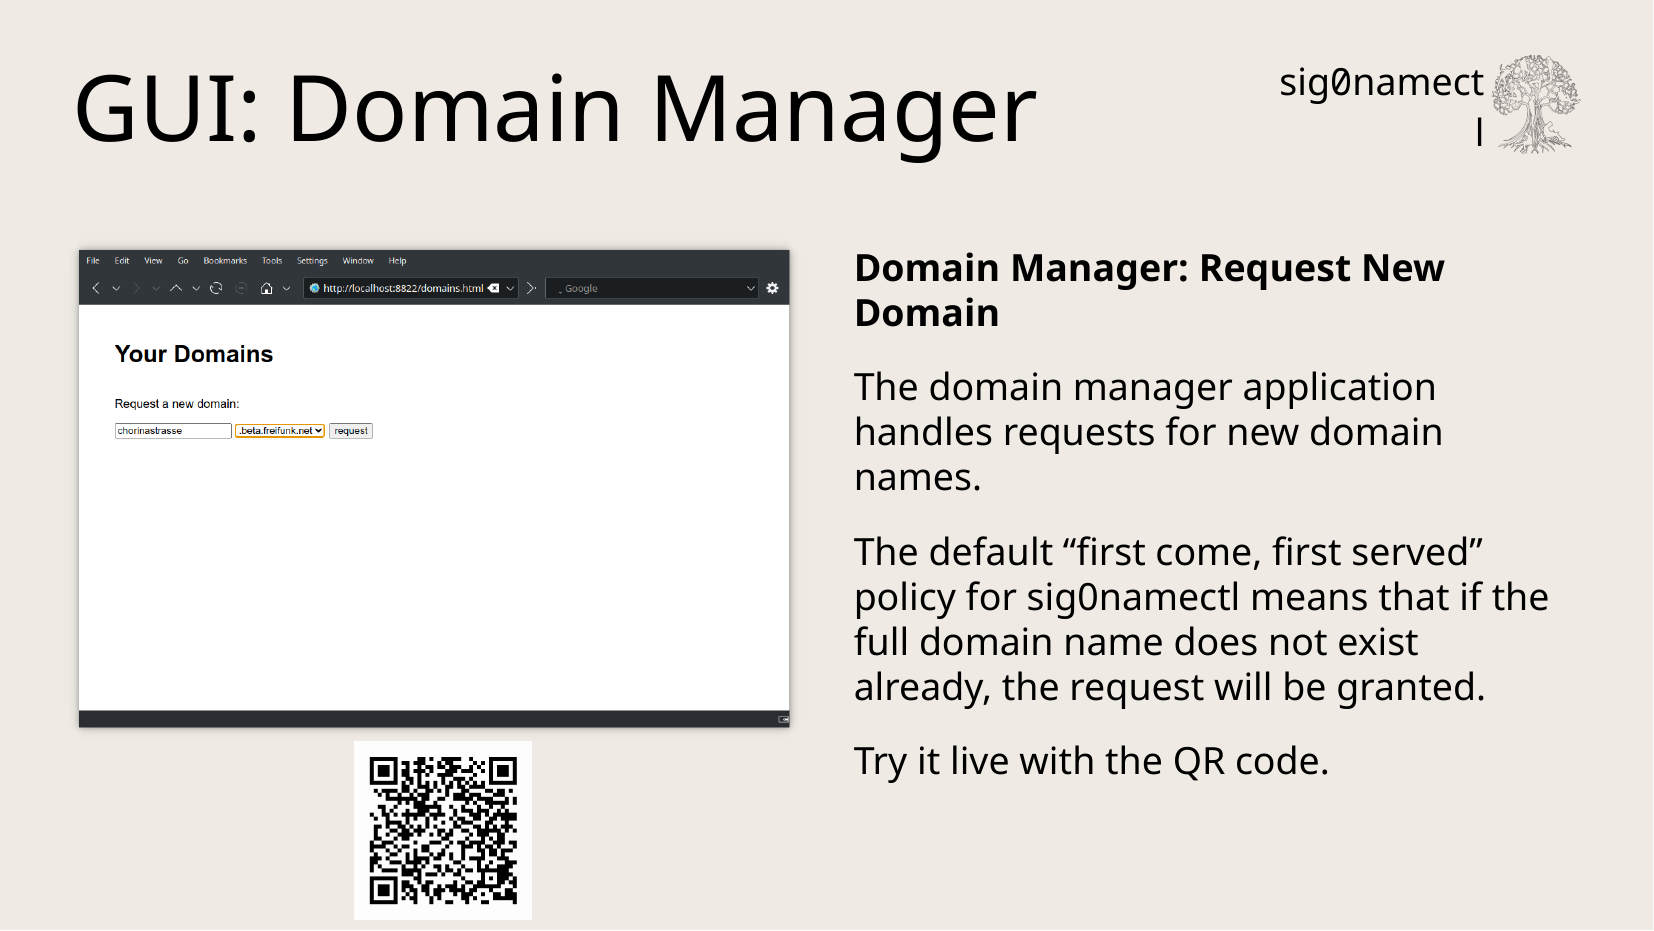

GUI: Domain Manager
sig0namectl
# Domain Manager: Request New Domain
The domain manager application handles requests for new domain names.
The default “first come, first served” policy for sig0namectl means that if the full domain name does not exist already, the request will be granted.
Try it live with the QR code.